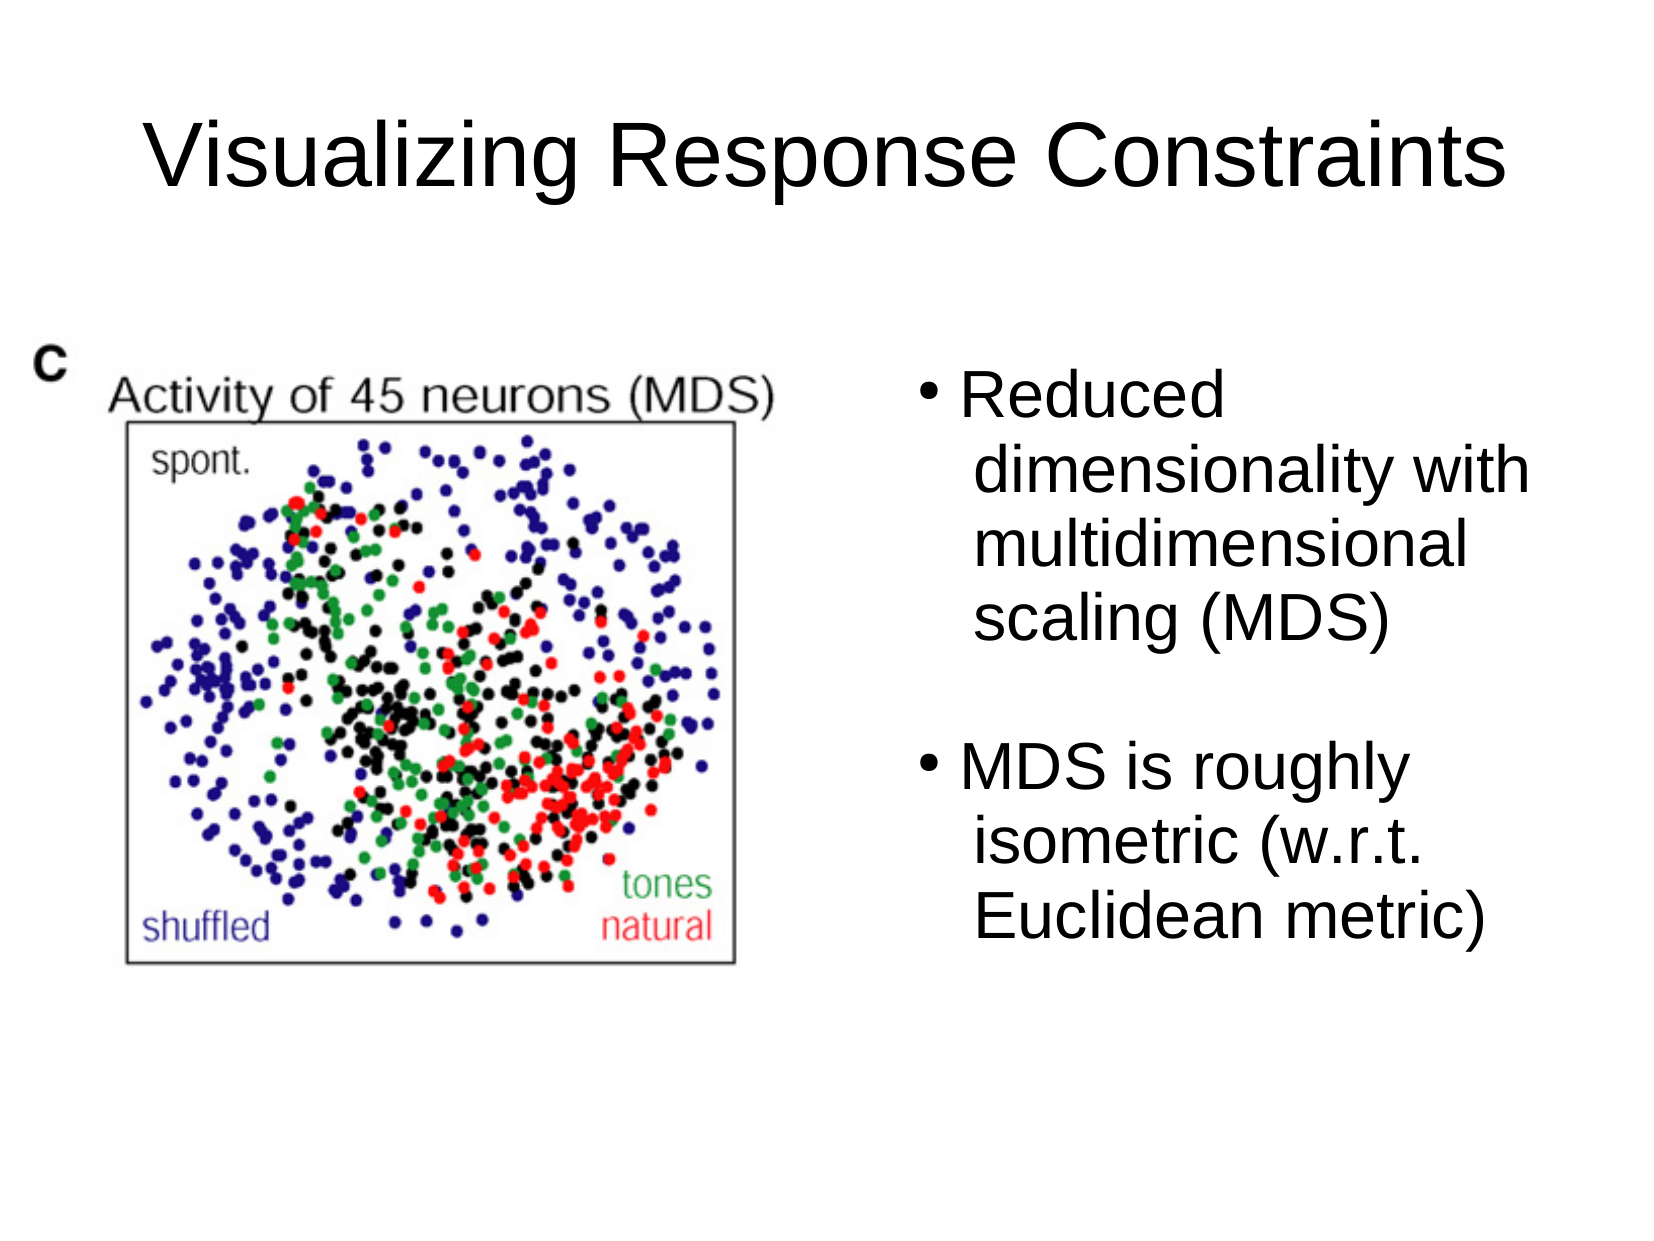

# Visualizing Response Constraints
 Reduced dimensionality with multidimensional scaling (MDS)
 MDS is roughly isometric (w.r.t. Euclidean metric)